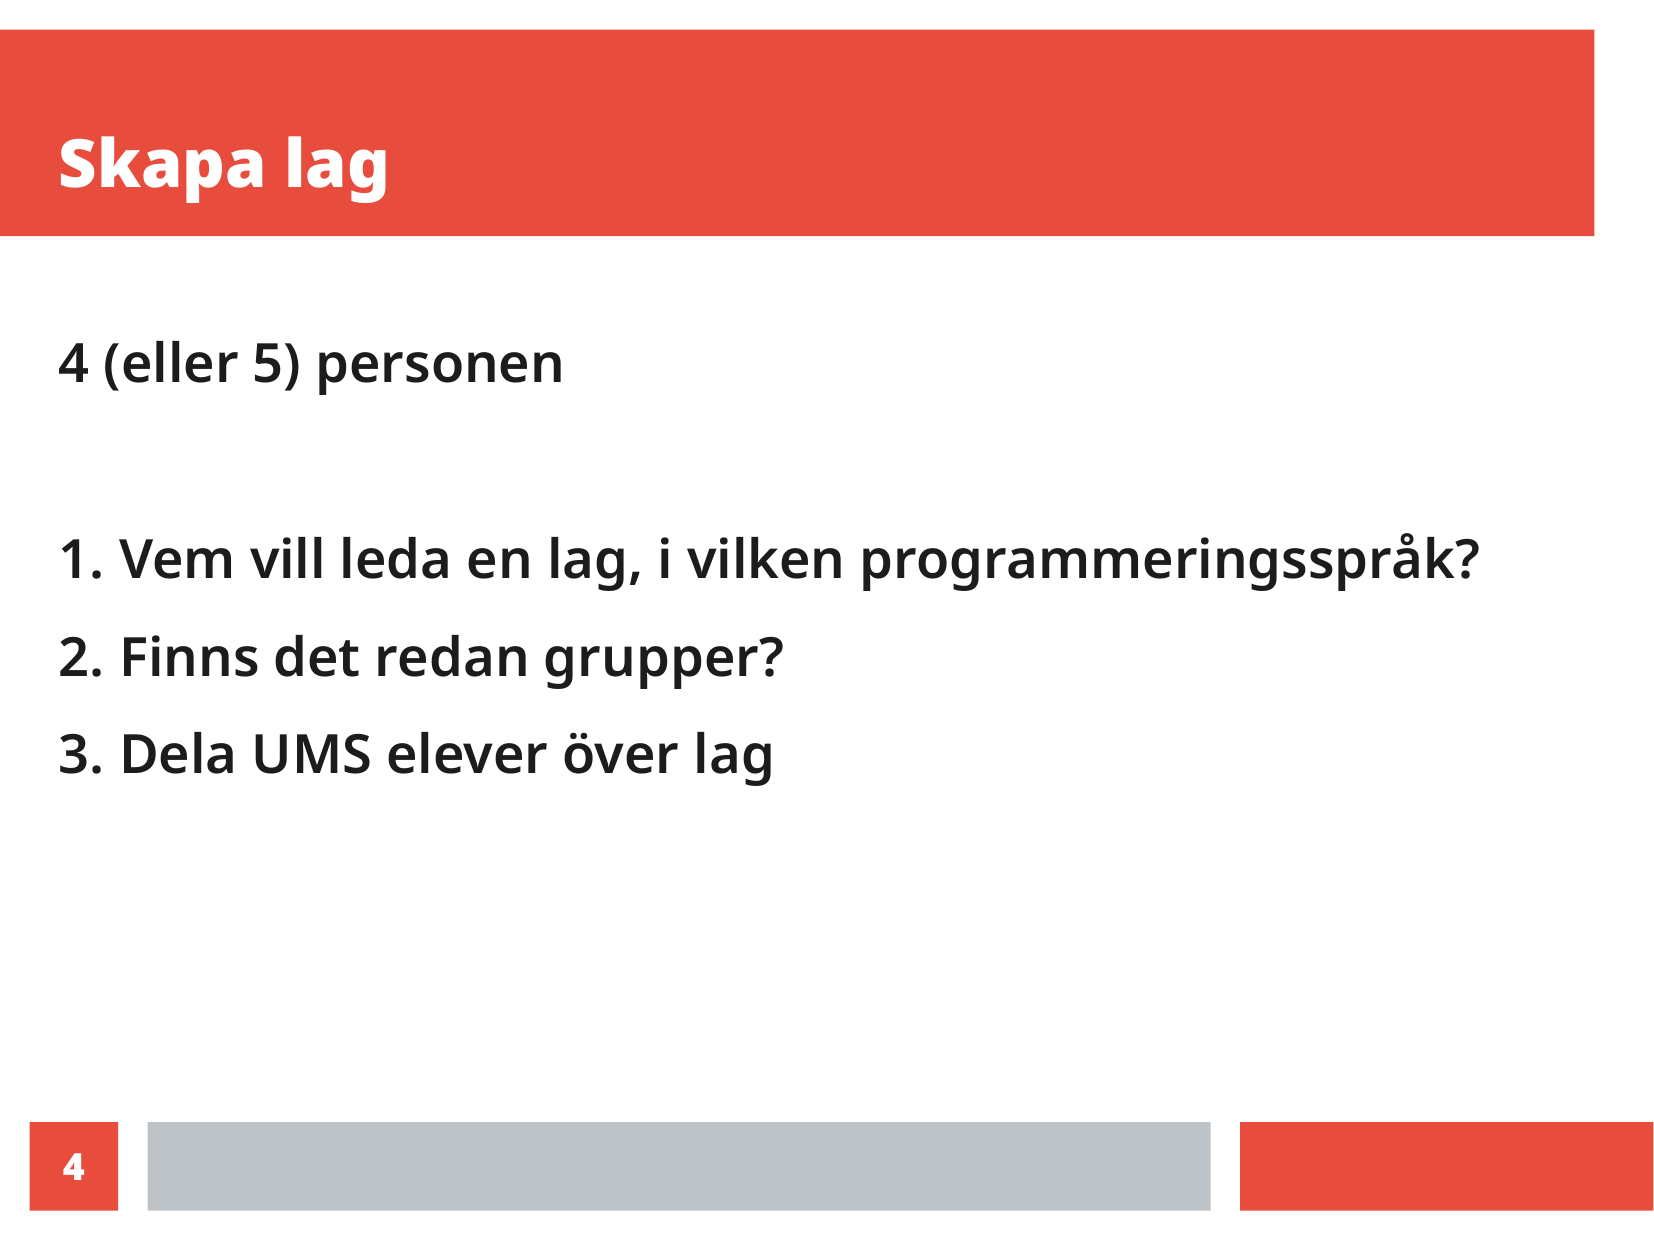

# Skapa lag
4 (eller 5) personen
1. Vem vill leda en lag, i vilken programmeringsspråk?
2. Finns det redan grupper?
3. Dela UMS elever över lag
4